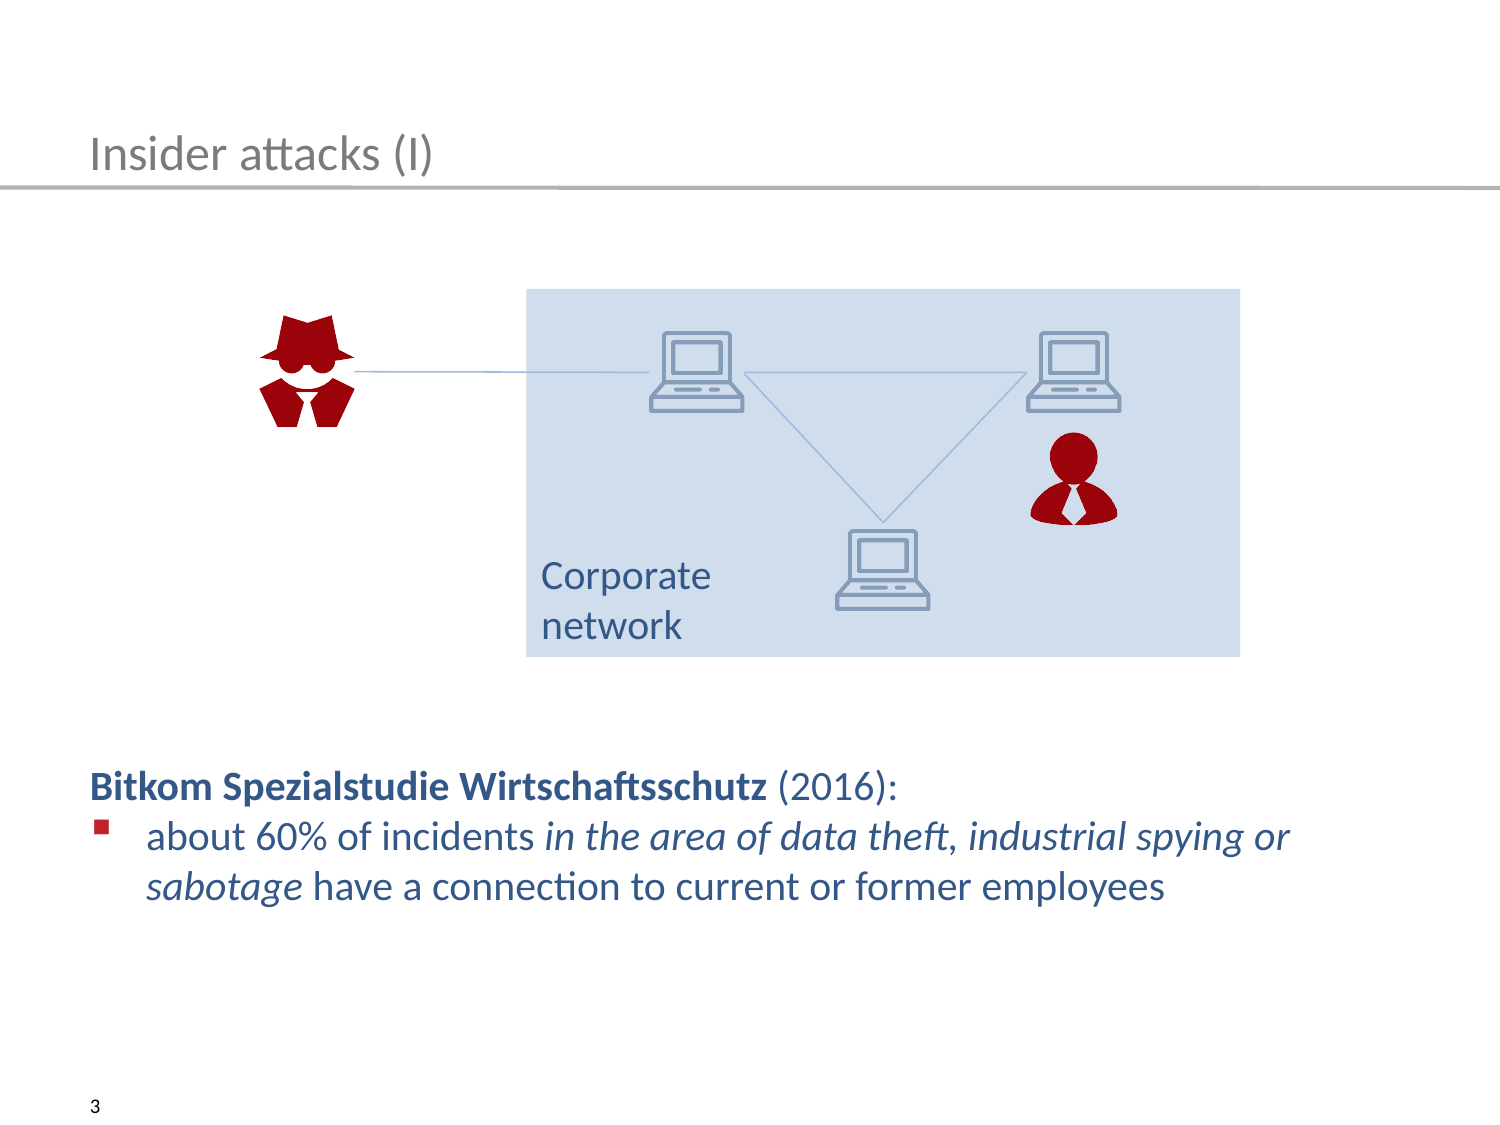

Insider attacks (I)
Corporate
network
Bitkom Spezialstudie Wirtschaftsschutz (2016):
about 60% of incidents in the area of data theft, industrial spying or sabotage have a connection to current or former employees